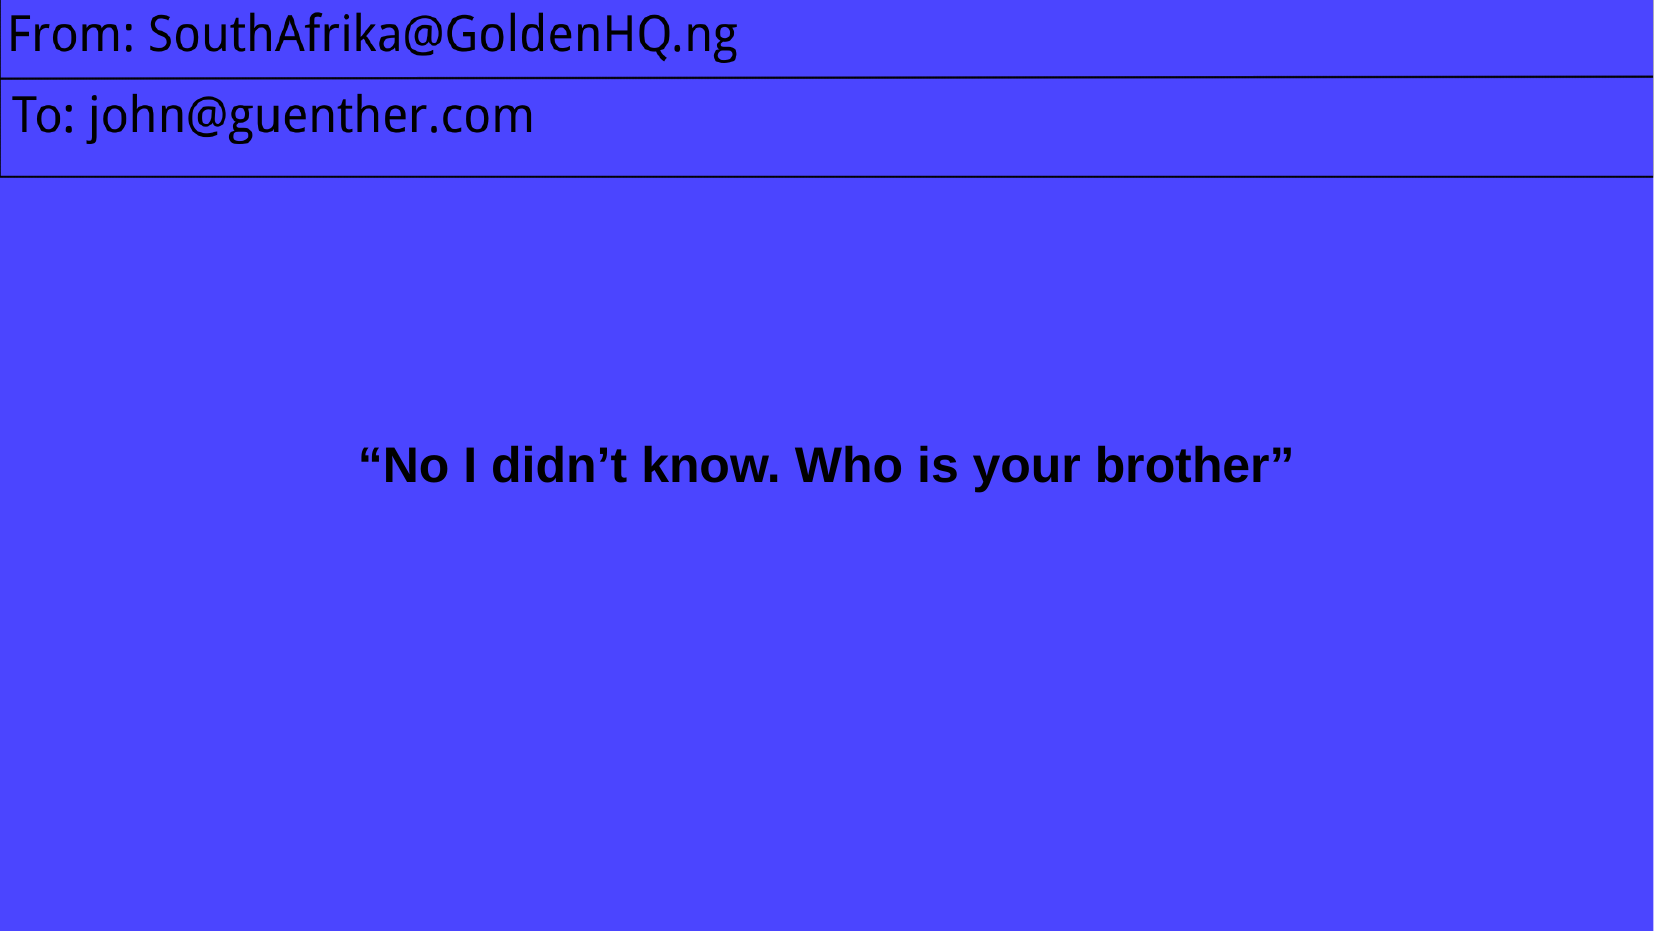

“No I didn’t know. Who is your brother”